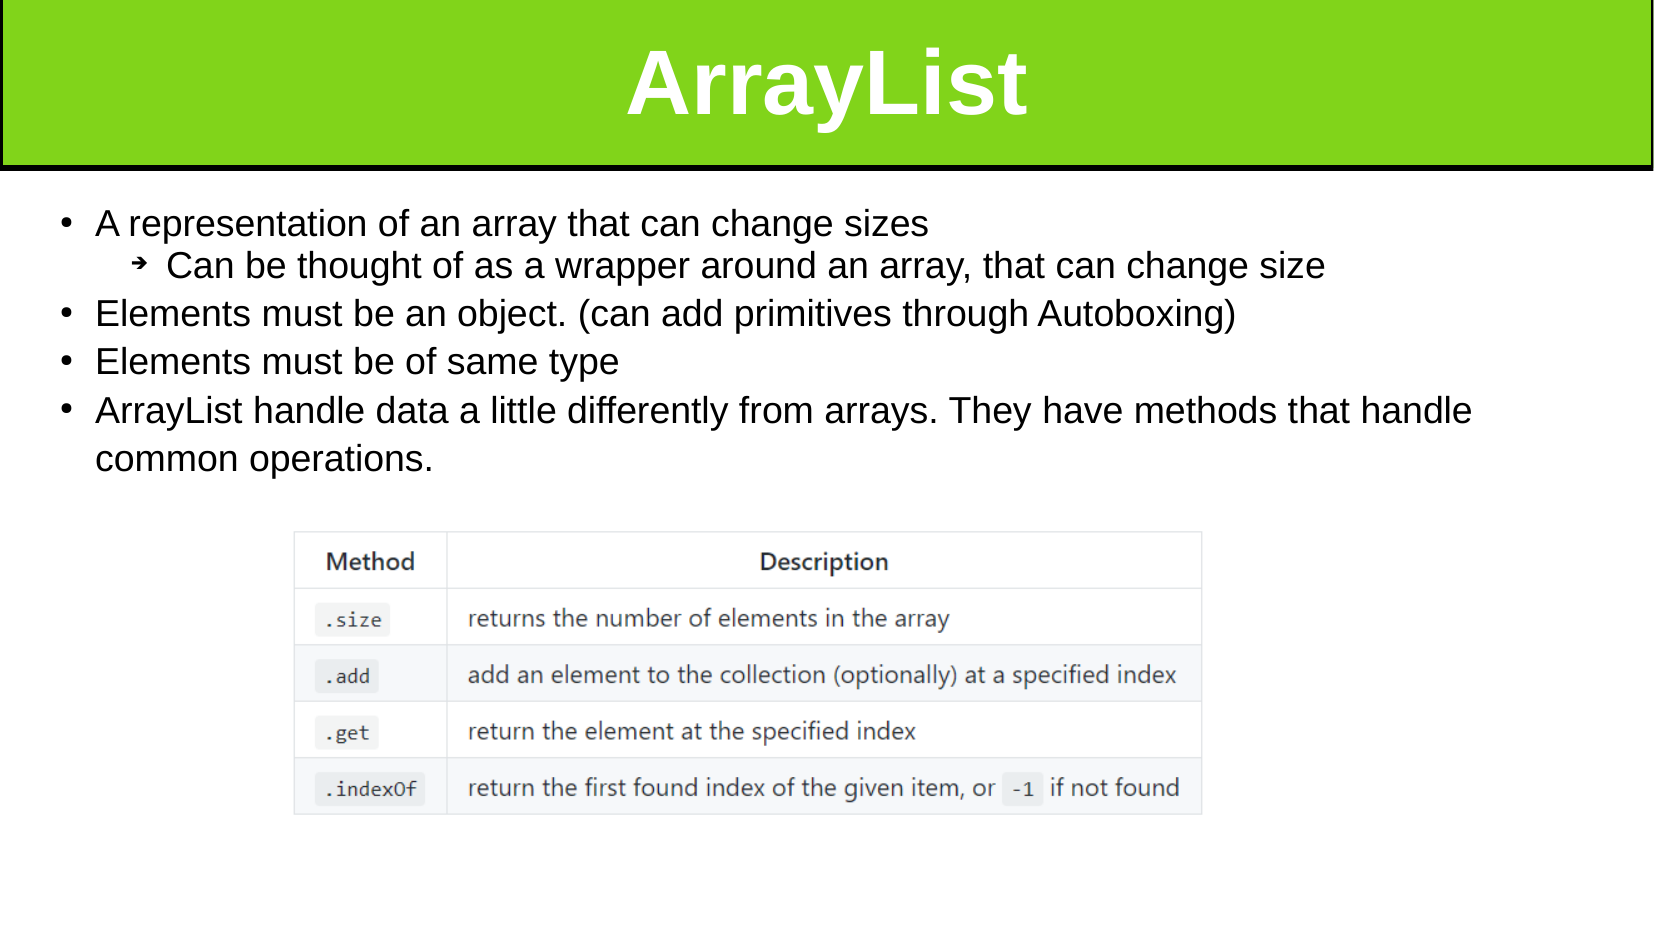

# ArrayList
A representation of an array that can change sizes
Can be thought of as a wrapper around an array, that can change size
Elements must be an object. (can add primitives through Autoboxing)
Elements must be of same type
ArrayList handle data a little differently from arrays. They have methods that handle common operations.